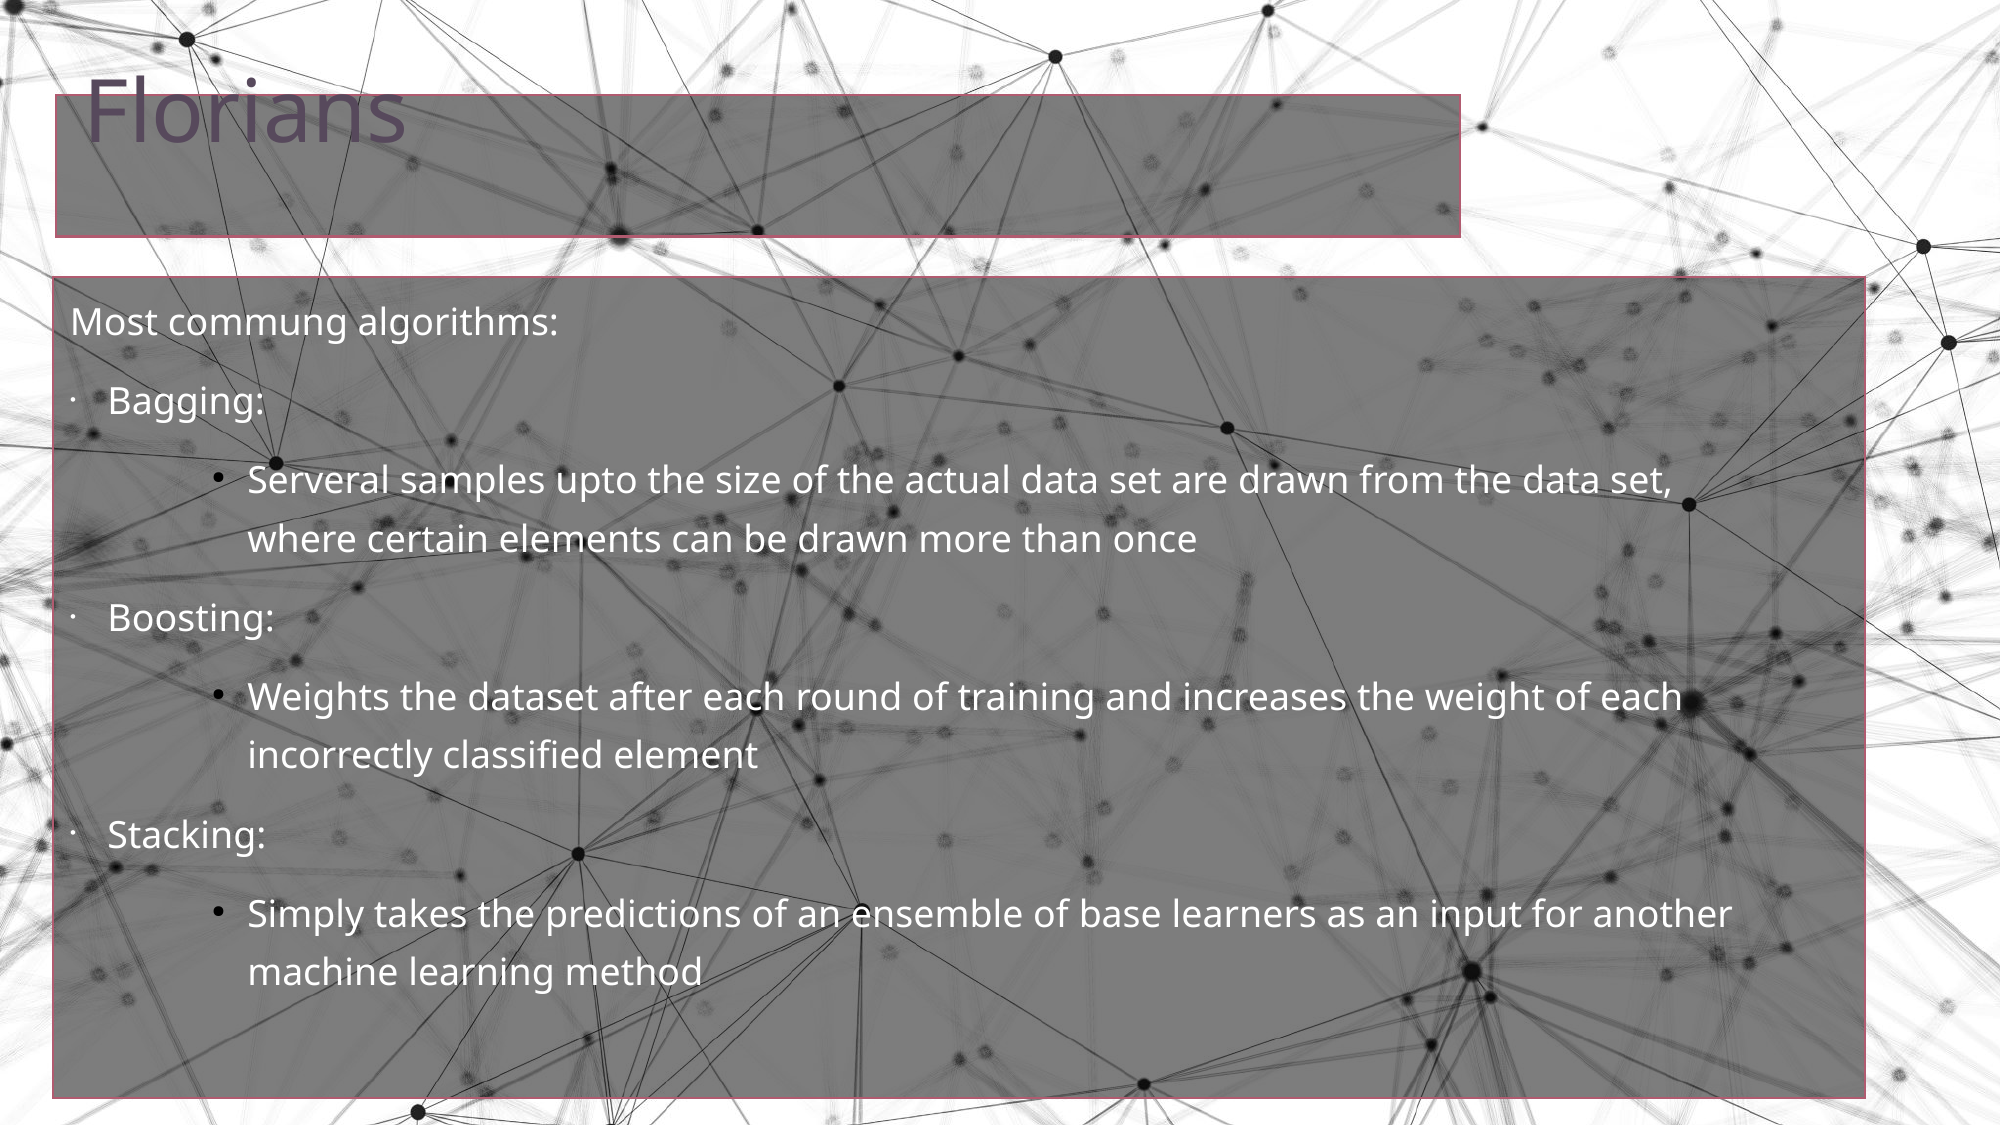

# Florians
Most commung algorithms:
Bagging:
Serveral samples upto the size of the actual data set are drawn from the data set, where certain elements can be drawn more than once
Boosting:
Weights the dataset after each round of training and increases the weight of each incorrectly classified element
Stacking:
Simply takes the predictions of an ensemble of base learners as an input for another machine learning method